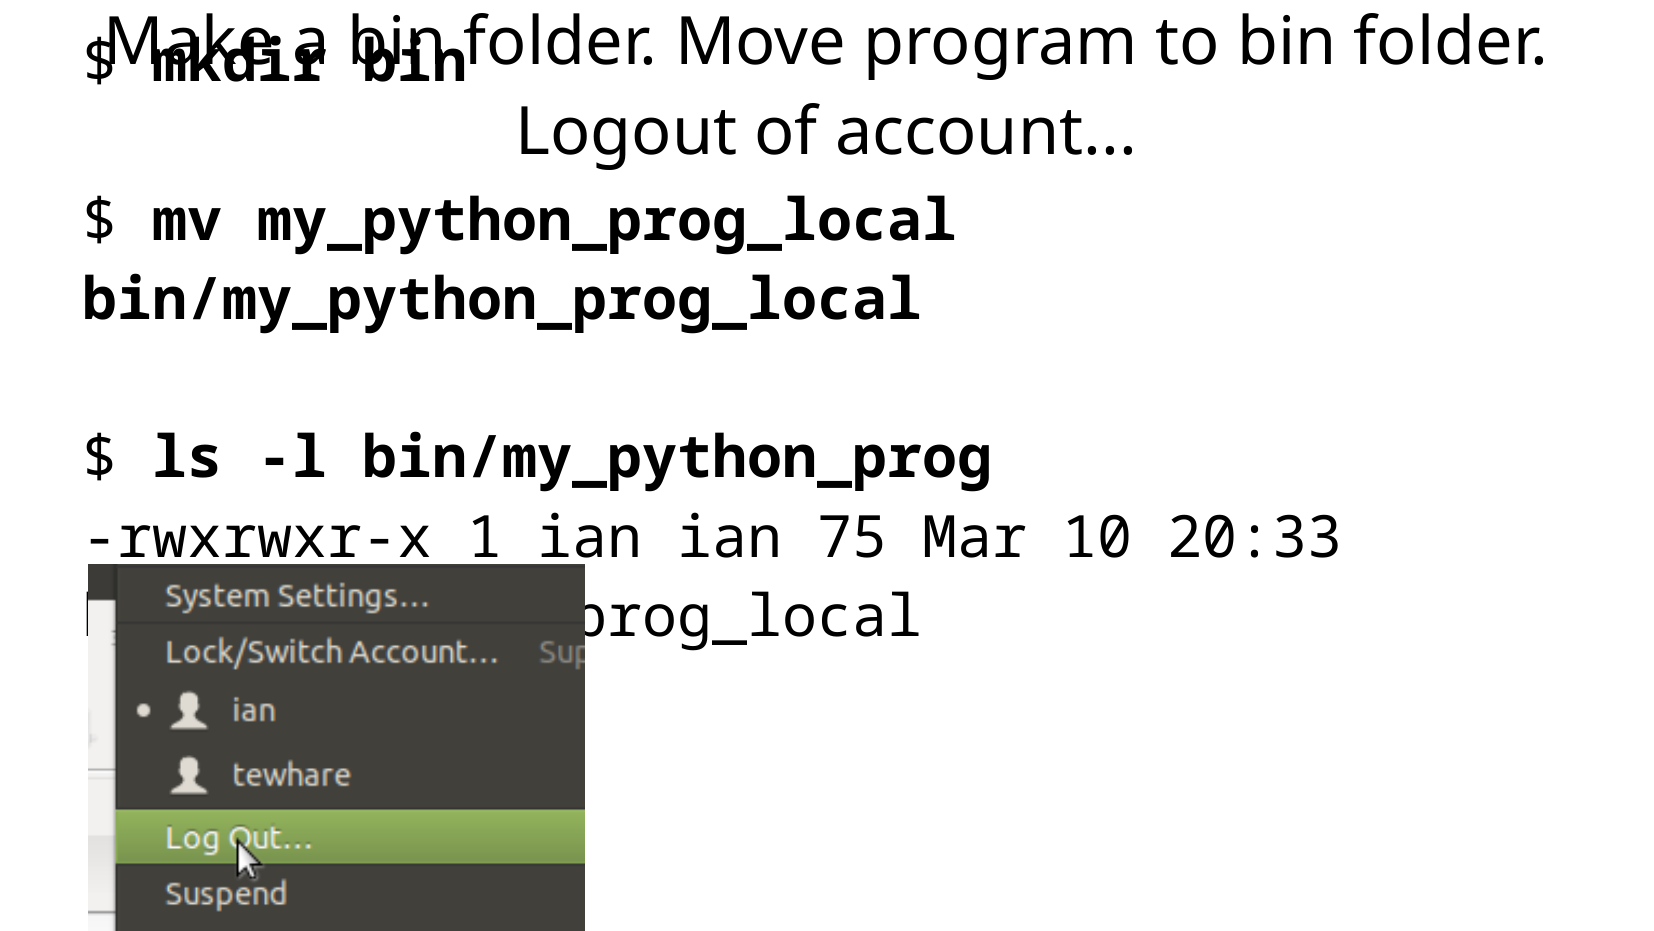

# Make a bin folder. Move program to bin folder. Logout of account...
$ mkdir bin
$ mv my_python_prog_local bin/my_python_prog_local
$ ls -l bin/my_python_prog
-rwxrwxr-x 1 ian ian 75 Mar 10 20:33 bin/my_python_prog_local